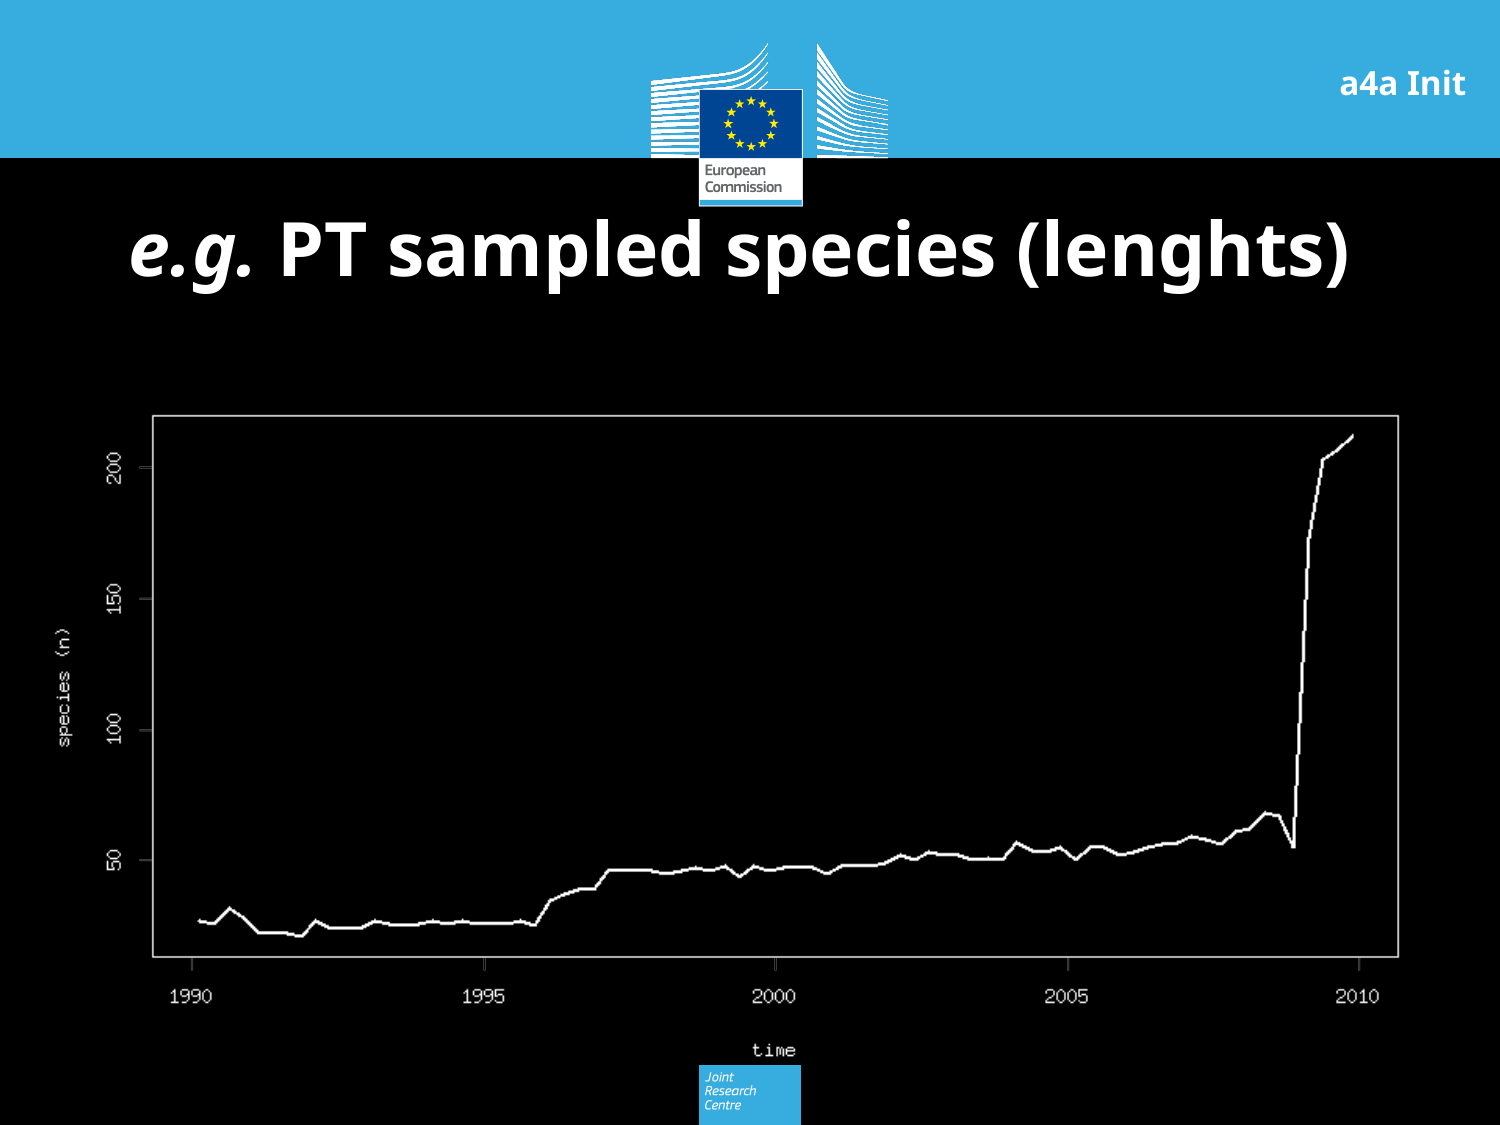

a4a Init
# e.g. PT sampled species (lenghts)